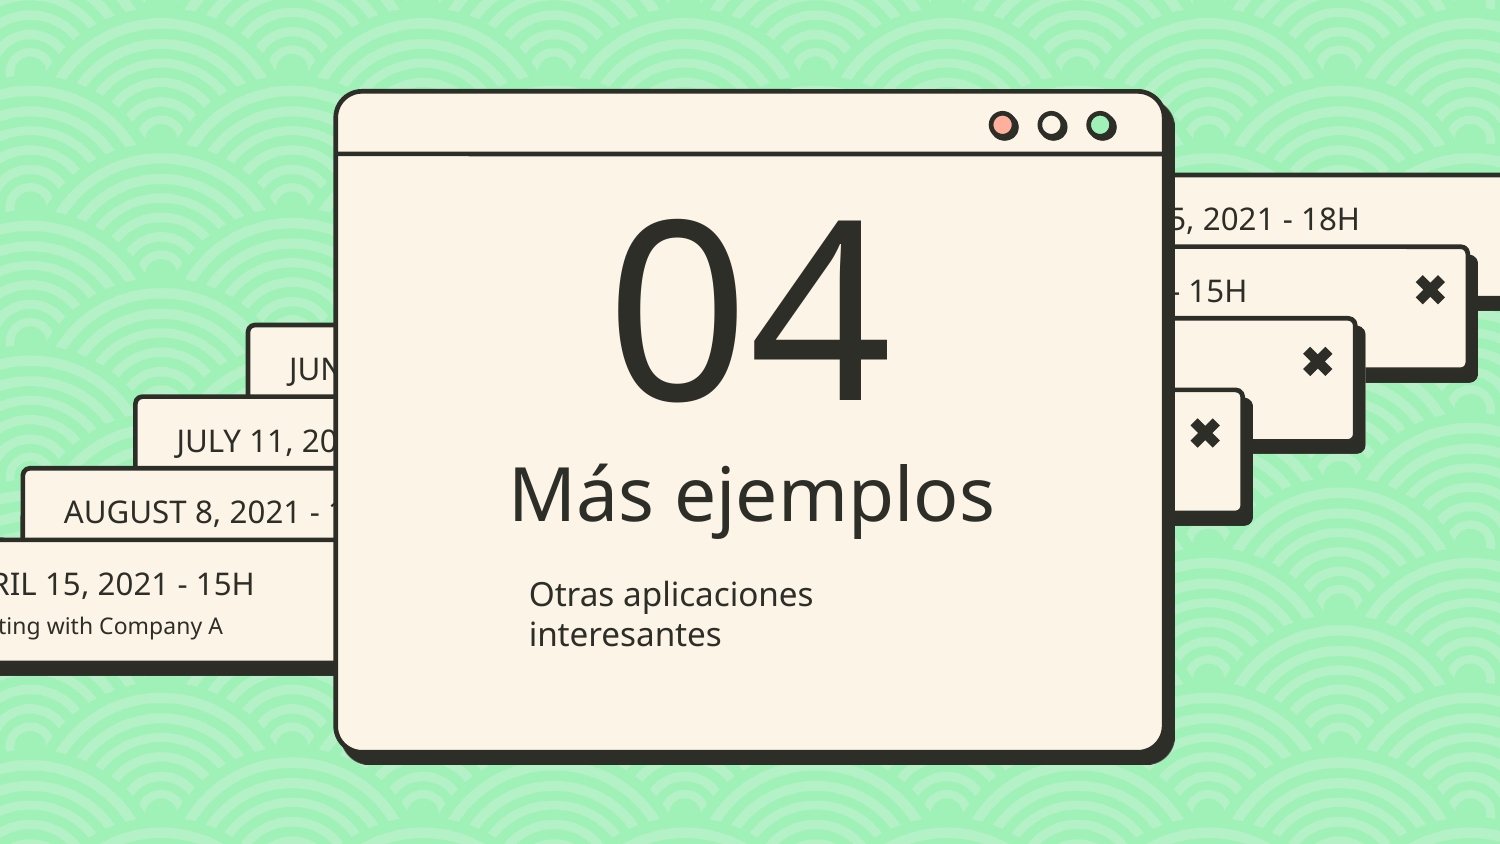

# 04
Más ejemplos
Otras aplicaciones interesantes